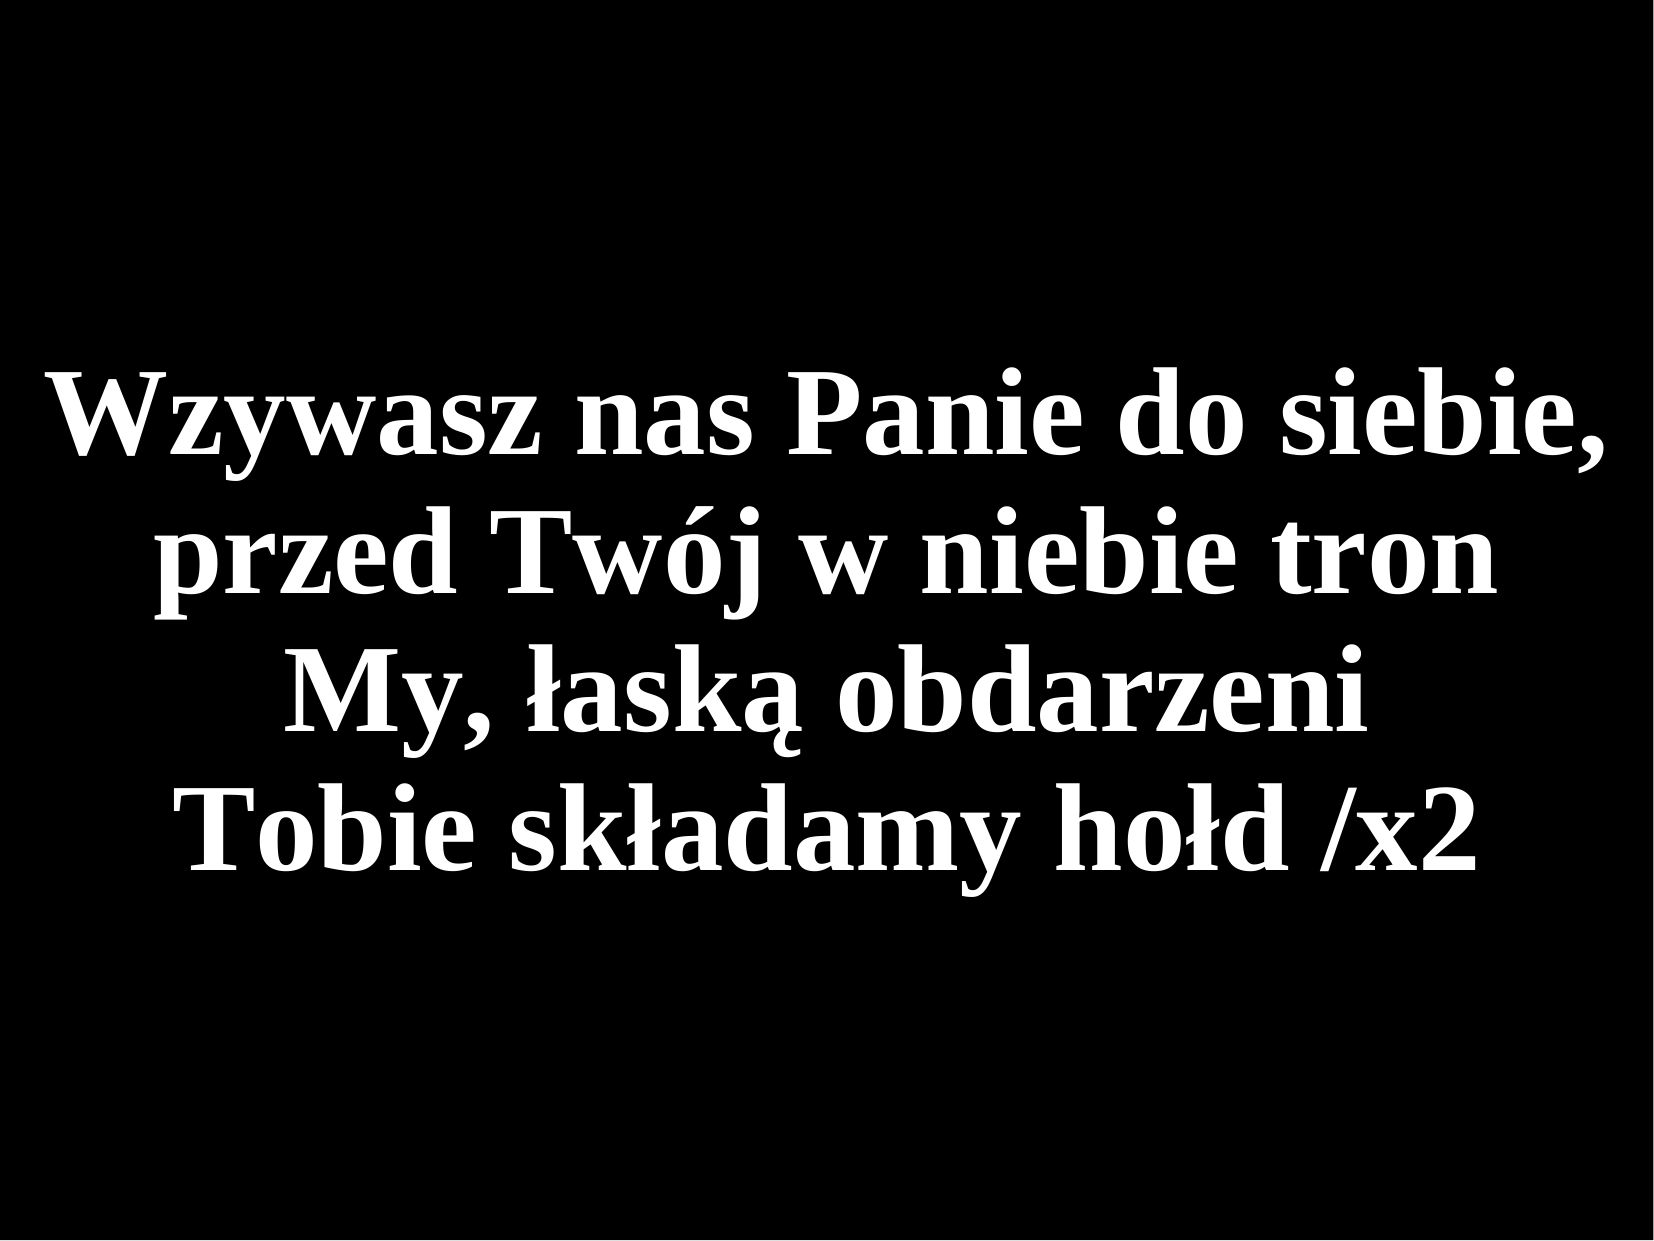

# Wzywasz nas Panie do siebie, przed Twój w niebie tron My, łaską obdarzeni Tobie składamy hołd /x2